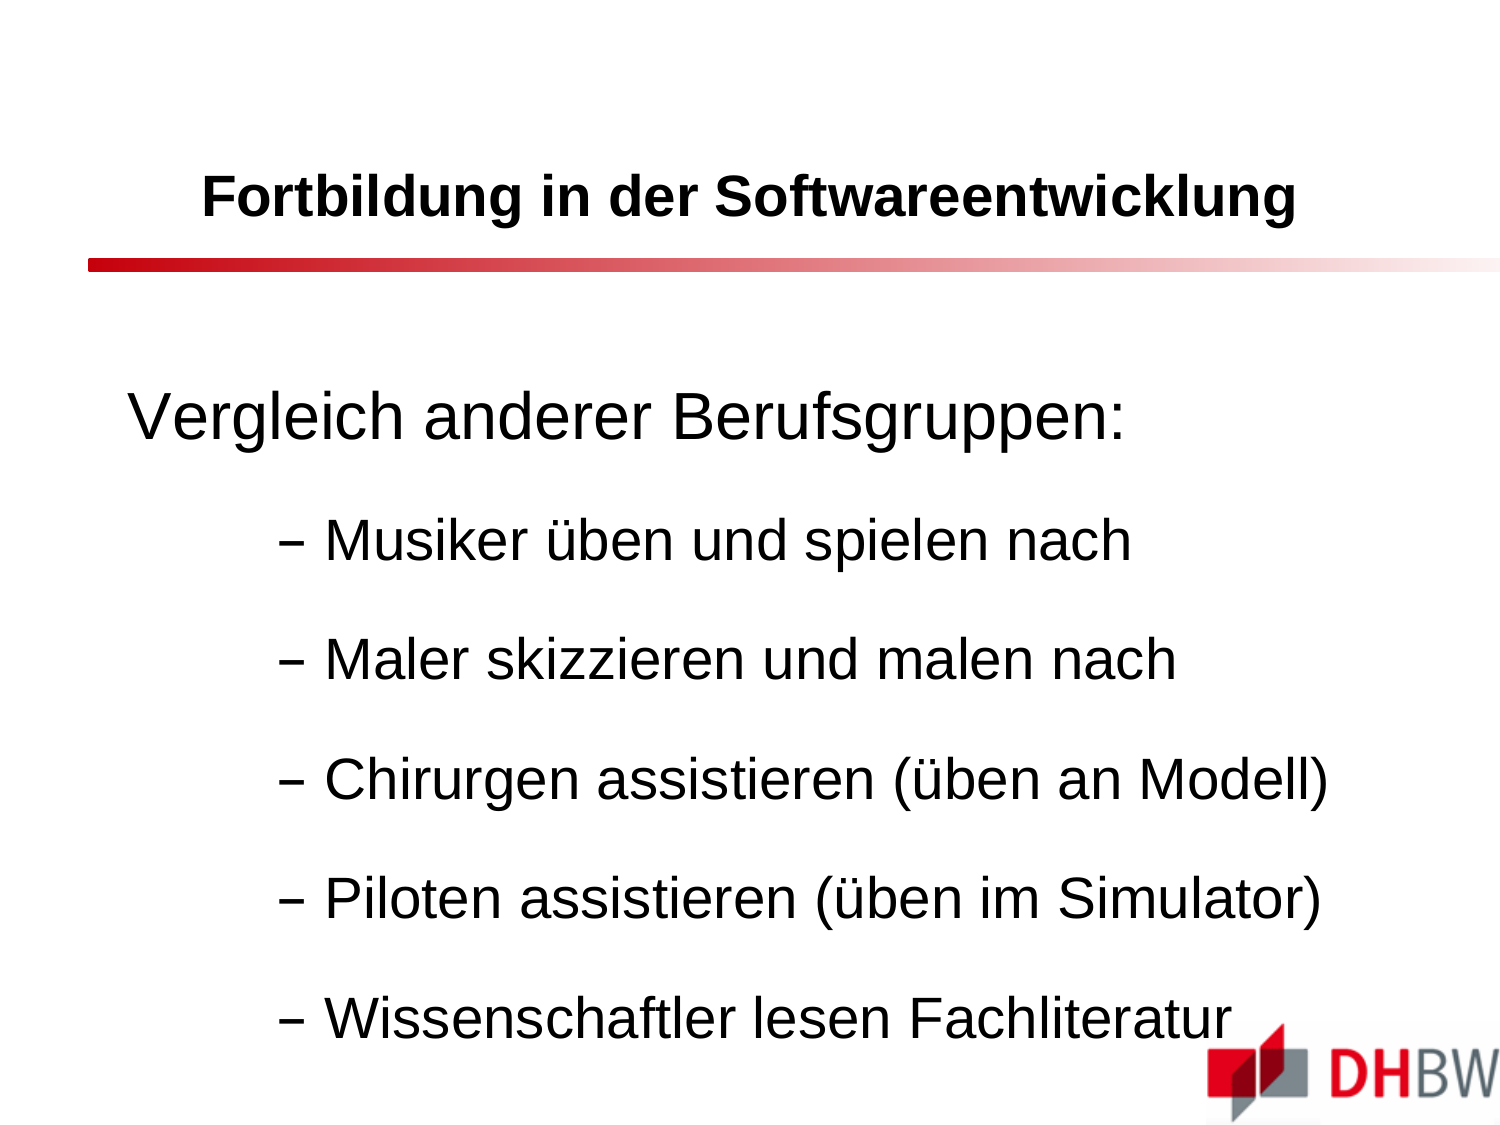

# Fortbildung in der Softwareentwicklung
Vergleich anderer Berufsgruppen:
Musiker üben und spielen nach
Maler skizzieren und malen nach
Chirurgen assistieren (üben an Modell)
Piloten assistieren (üben im Simulator)
Wissenschaftler lesen Fachliteratur